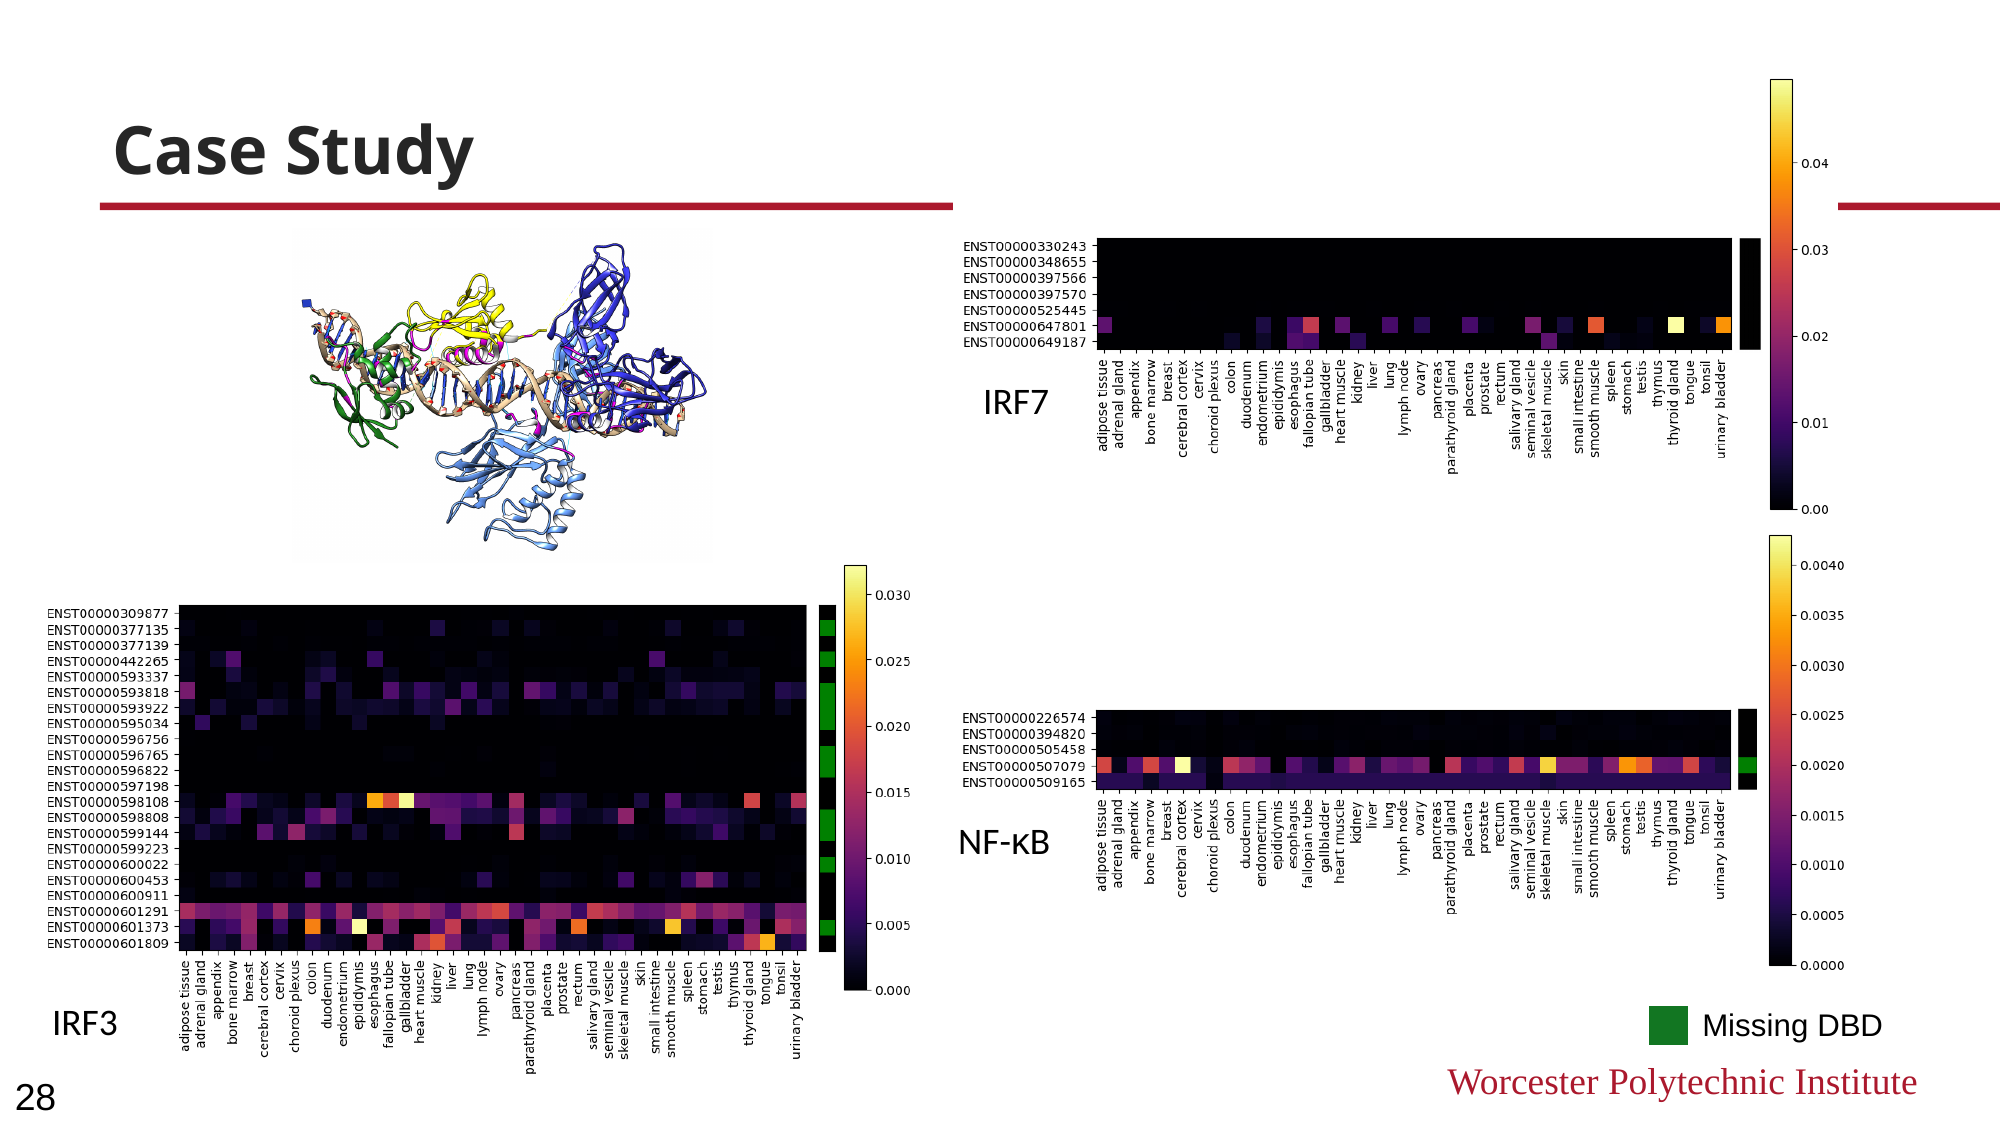

# Case Study
IRF7
NF-κB
IRF3
Missing DBD